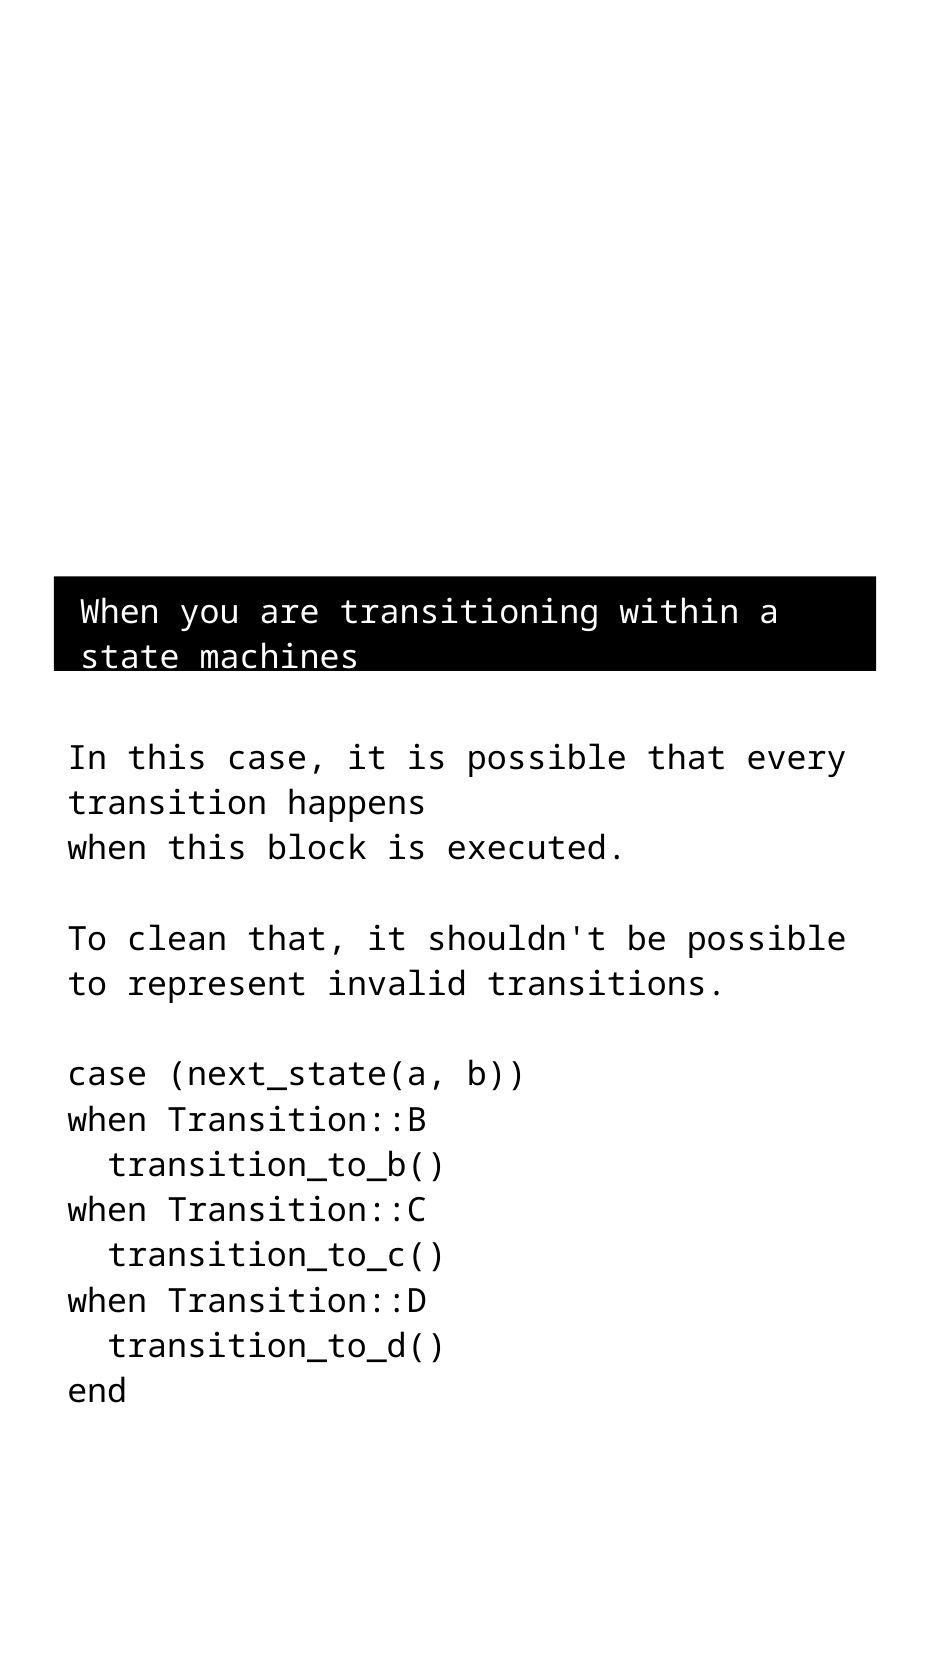

When you are transitioning within a state machines
In this case, it is possible that every transition happens
when this block is executed.
To clean that, it shouldn't be possible to represent invalid transitions.
case (next_state(a, b))
when Transition::B
 transition_to_b()
when Transition::C
 transition_to_c()
when Transition::D
 transition_to_d()
end